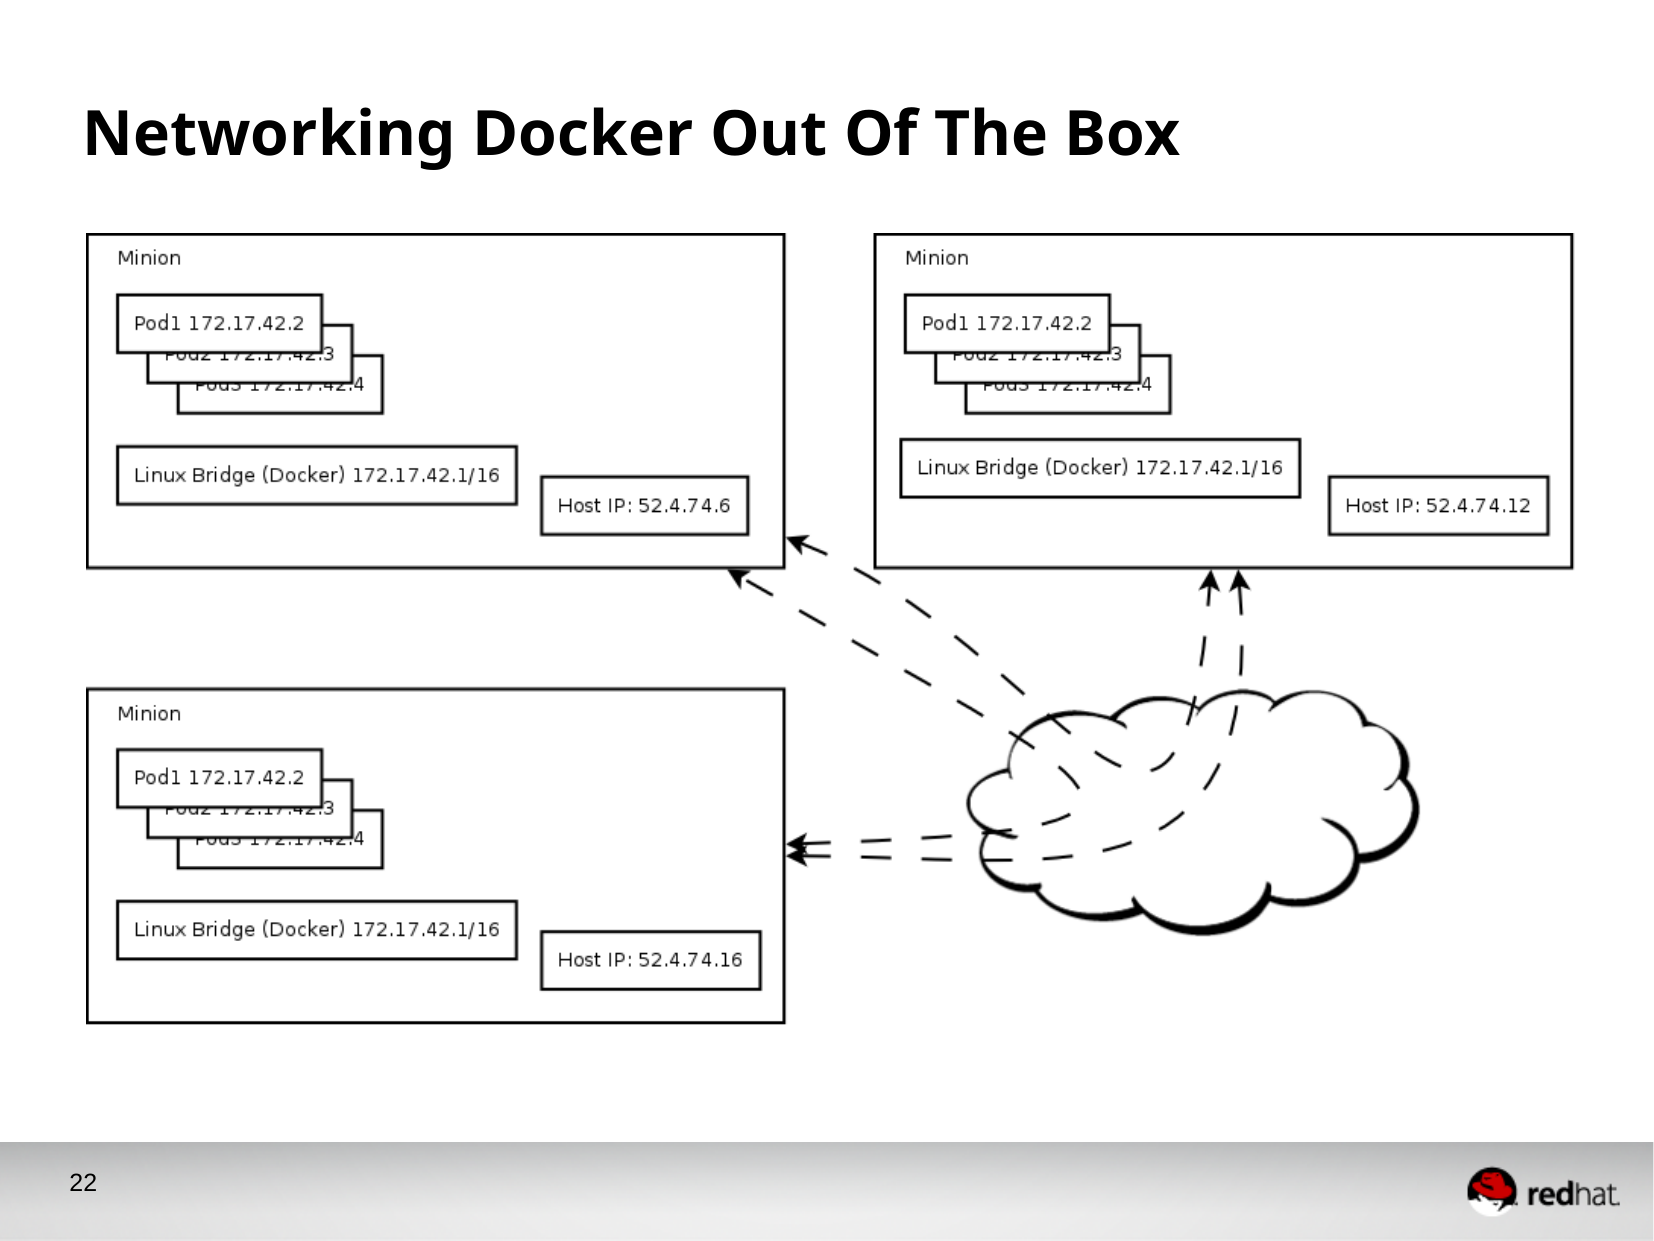

# Networking Docker Out Of The Box